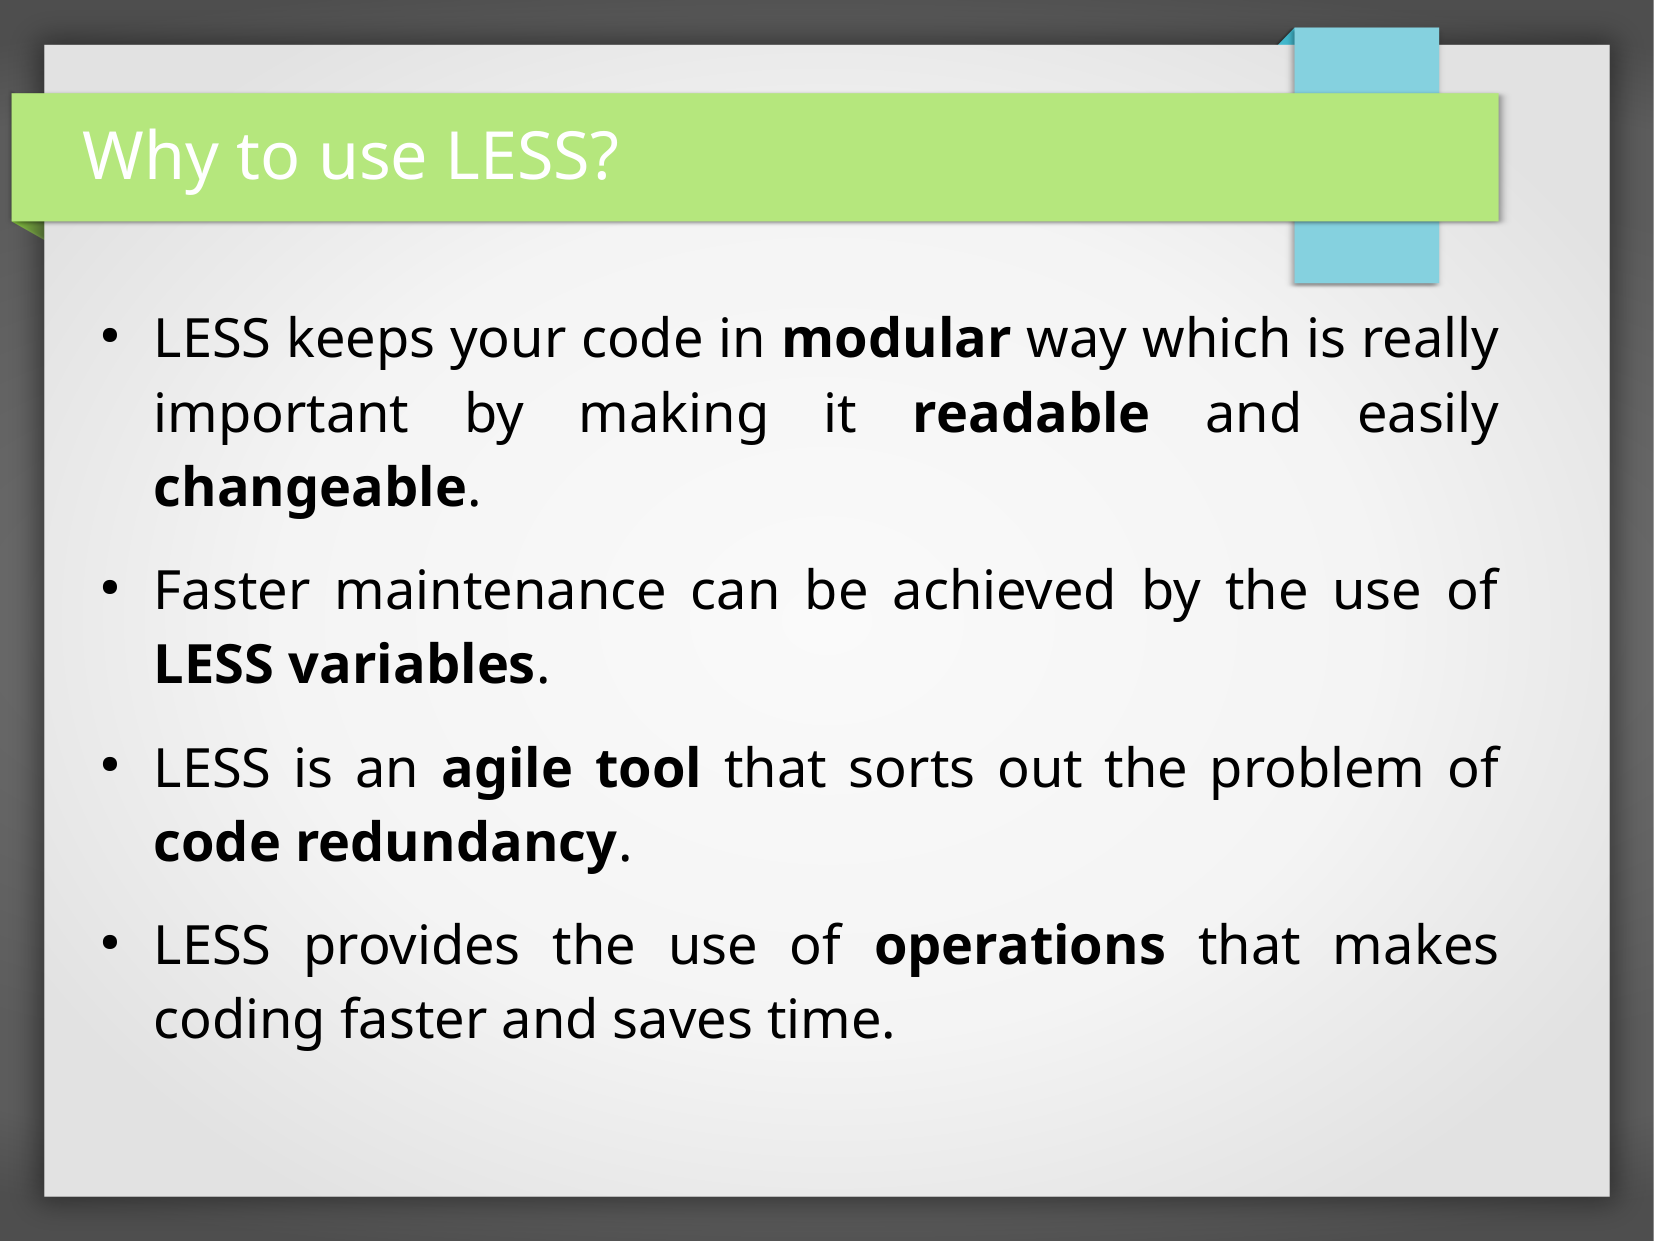

# Why to use LESS?
LESS keeps your code in modular way which is really important by making it readable and easily changeable.
Faster maintenance can be achieved by the use of LESS variables.
LESS is an agile tool that sorts out the problem of code redundancy.
LESS provides the use of operations that makes coding faster and saves time.